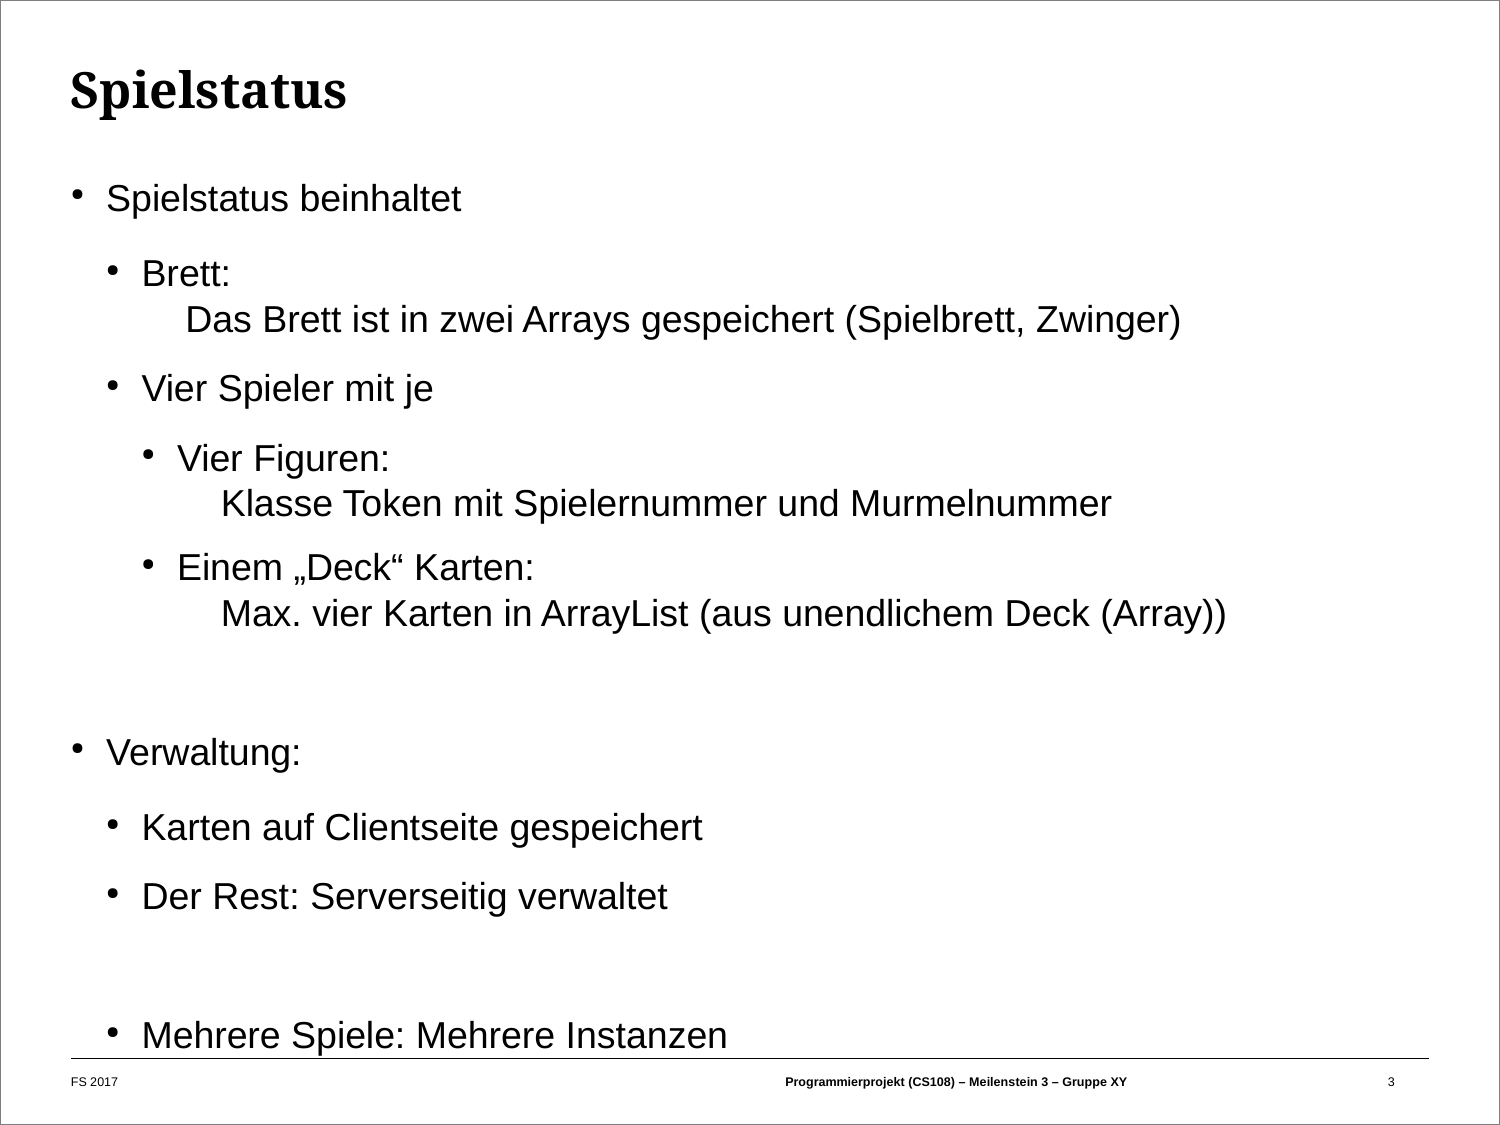

# Spielstatus
Spielstatus beinhaltet
Brett:
Das Brett ist in zwei Arrays gespeichert (Spielbrett, Zwinger)
Vier Spieler mit je
Vier Figuren:
Klasse Token mit Spielernummer und Murmelnummer
Einem „Deck“ Karten:
Max. vier Karten in ArrayList (aus unendlichem Deck (Array))
Verwaltung:
Karten auf Clientseite gespeichert
Der Rest: Serverseitig verwaltet
Mehrere Spiele: Mehrere Instanzen
FS 2017
Programmierprojekt (CS108) – Meilenstein 3 – Gruppe XY